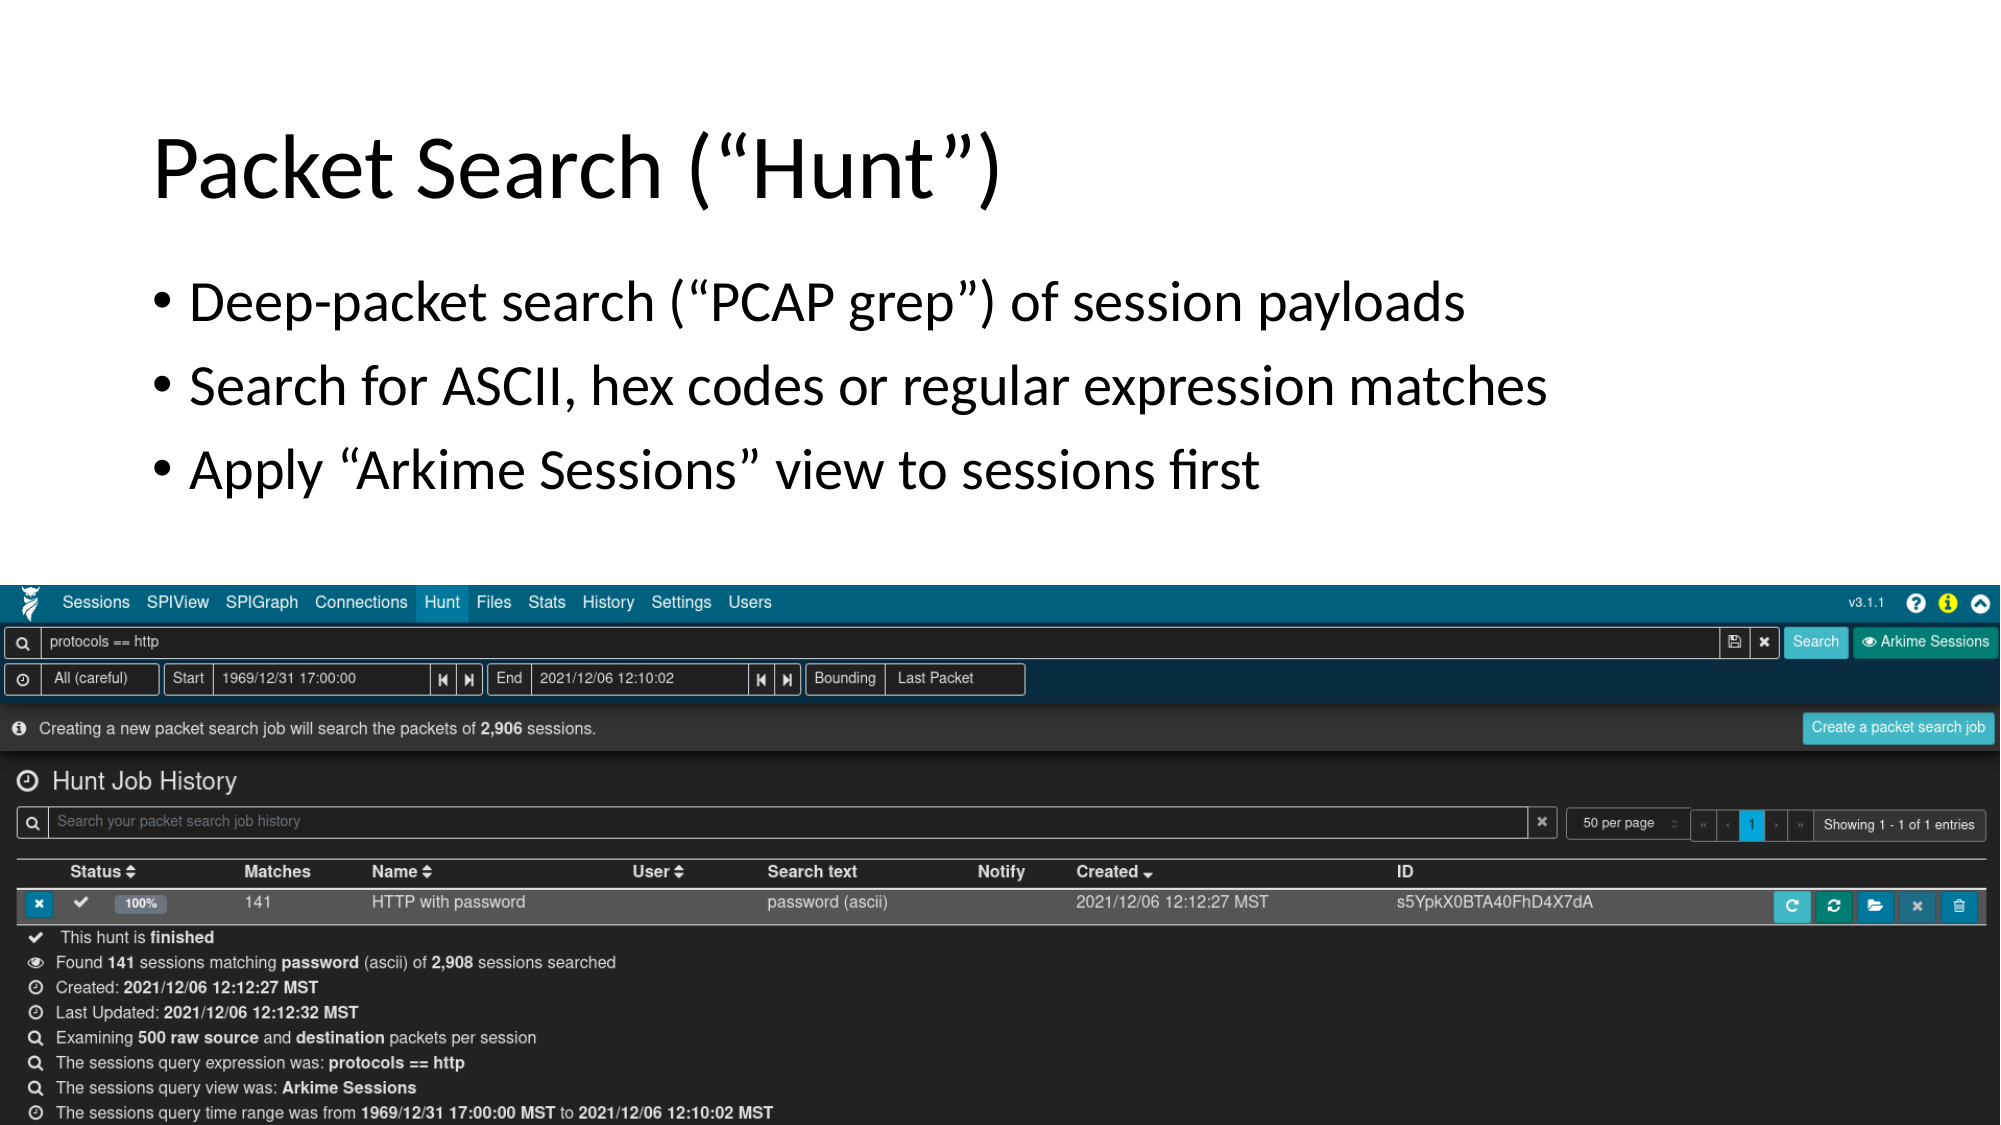

# Packet Search (“Hunt”)
Deep-packet search (“PCAP grep”) of session payloads
Search for ASCII, hex codes or regular expression matches
Apply “Arkime Sessions” view to sessions first